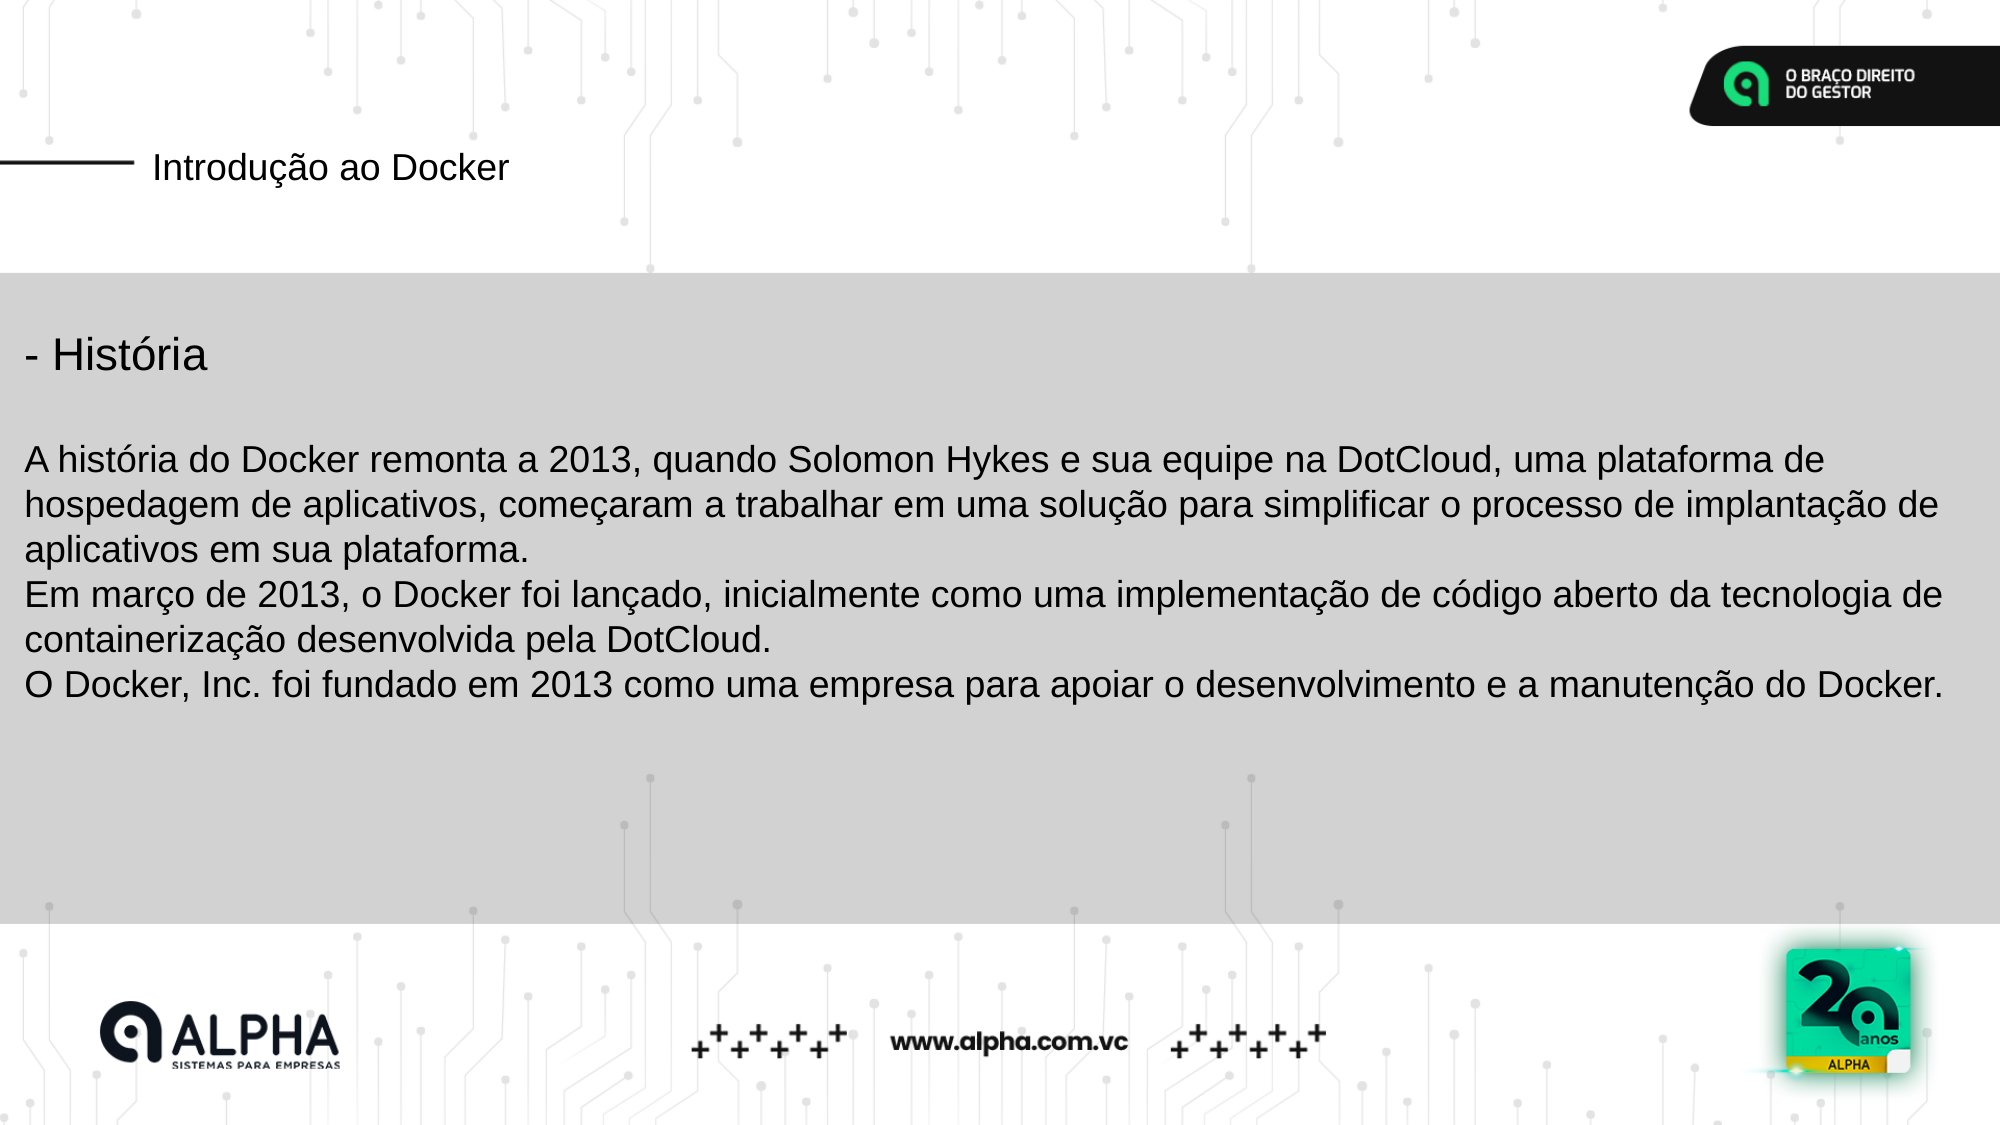

Introdução ao Docker
- História
A história do Docker remonta a 2013, quando Solomon Hykes e sua equipe na DotCloud, uma plataforma de hospedagem de aplicativos, começaram a trabalhar em uma solução para simplificar o processo de implantação de aplicativos em sua plataforma.
Em março de 2013, o Docker foi lançado, inicialmente como uma implementação de código aberto da tecnologia de containerização desenvolvida pela DotCloud.
O Docker, Inc. foi fundado em 2013 como uma empresa para apoiar o desenvolvimento e a manutenção do Docker.